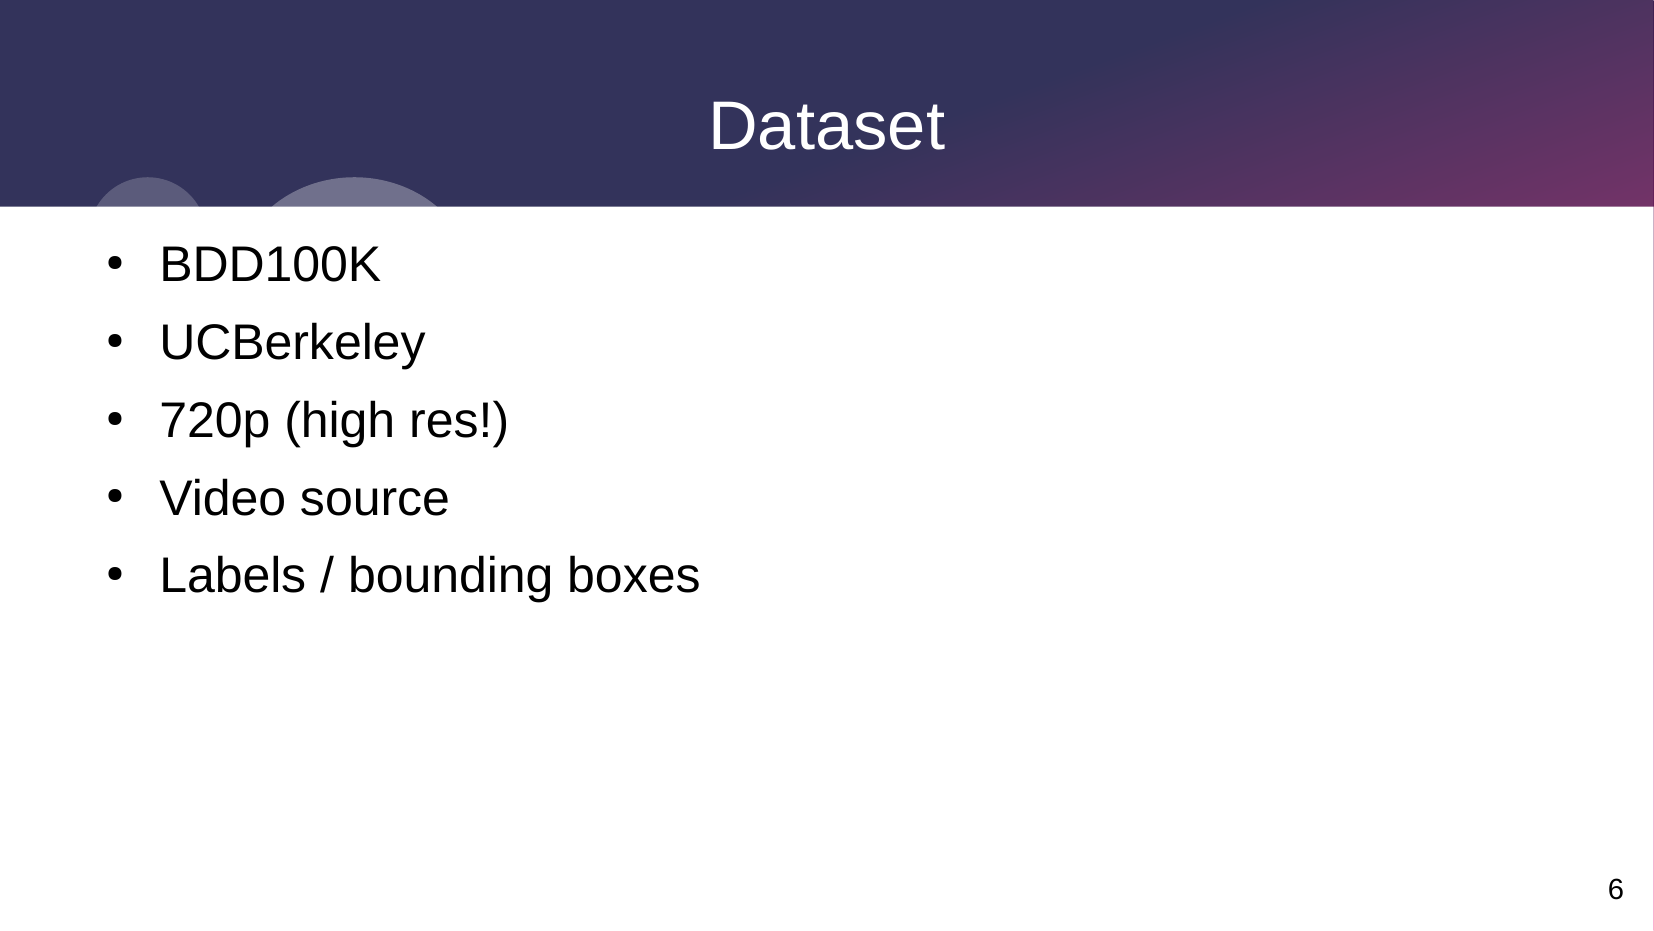

# Dataset
BDD100K
UCBerkeley
720p (high res!)
Video source
Labels / bounding boxes